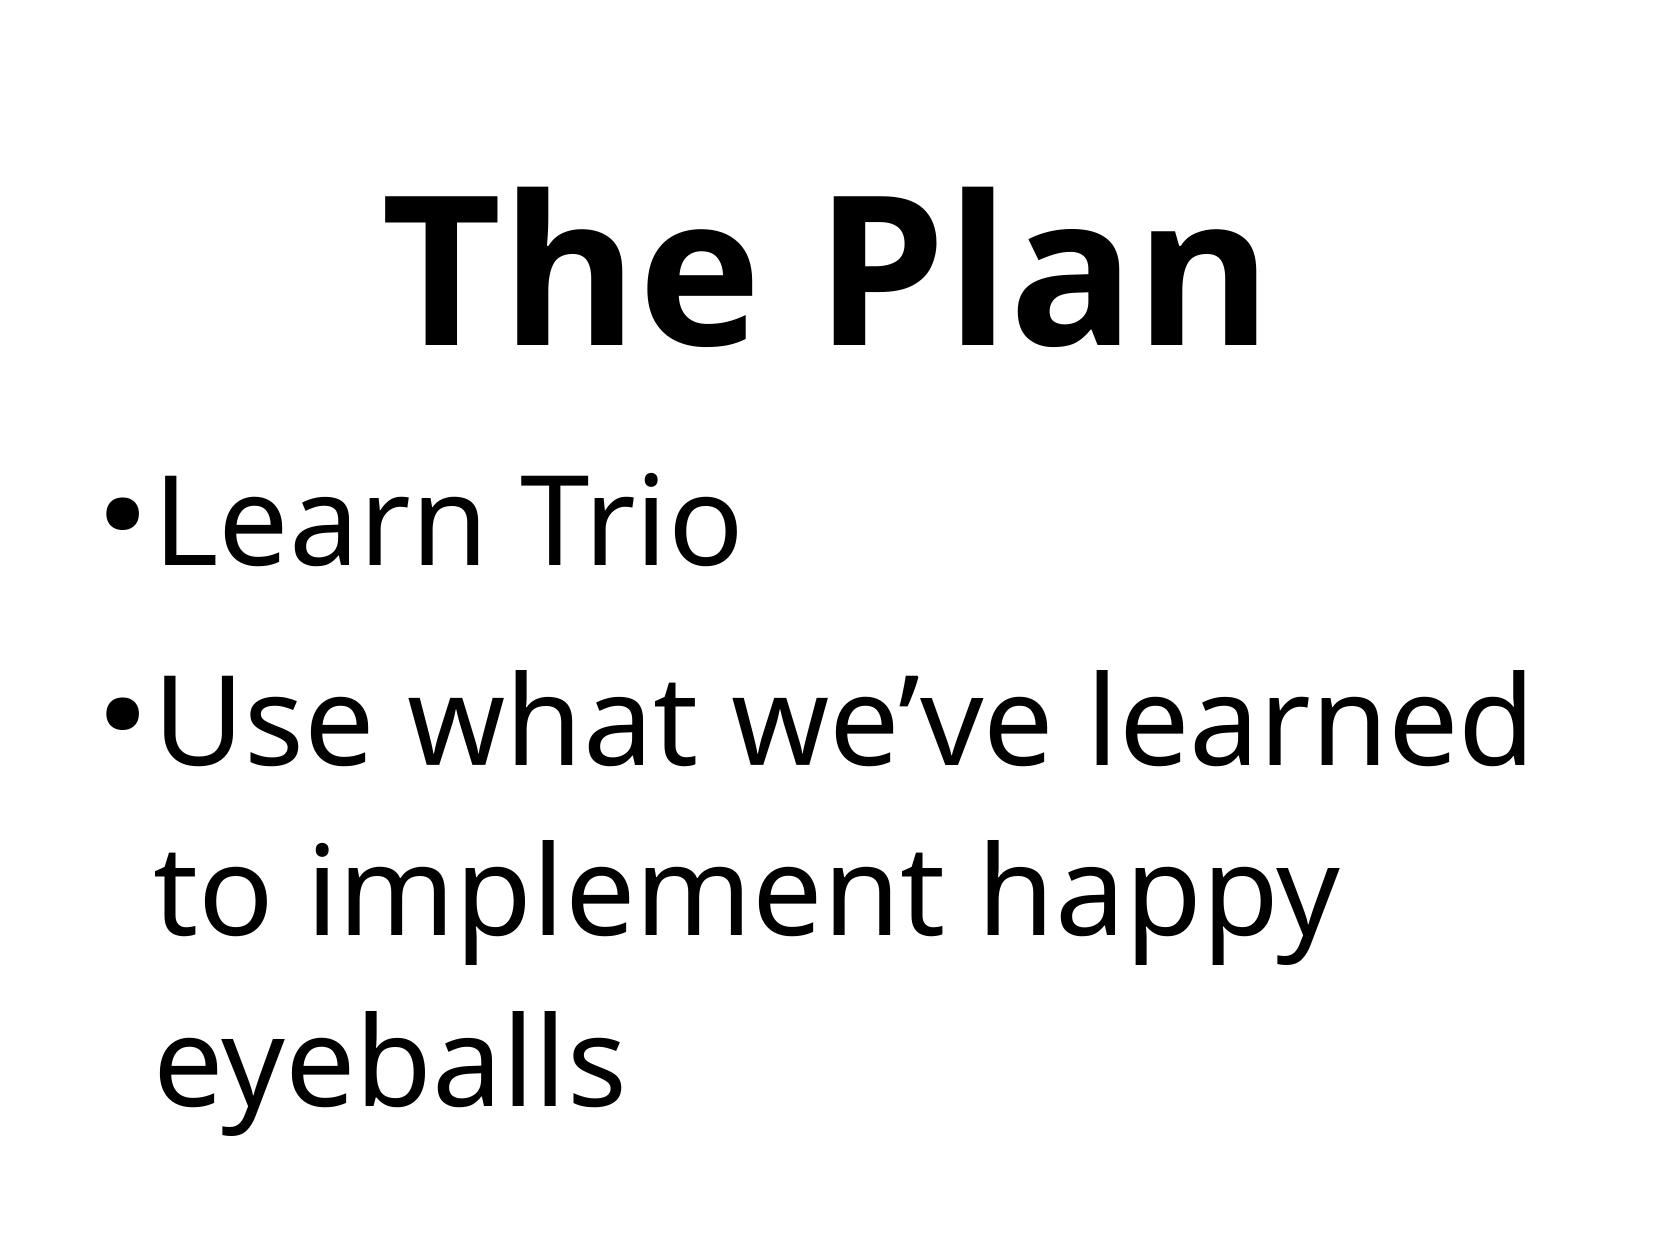

# The Plan
Learn Trio
Use what we’ve learned to implement happy eyeballs